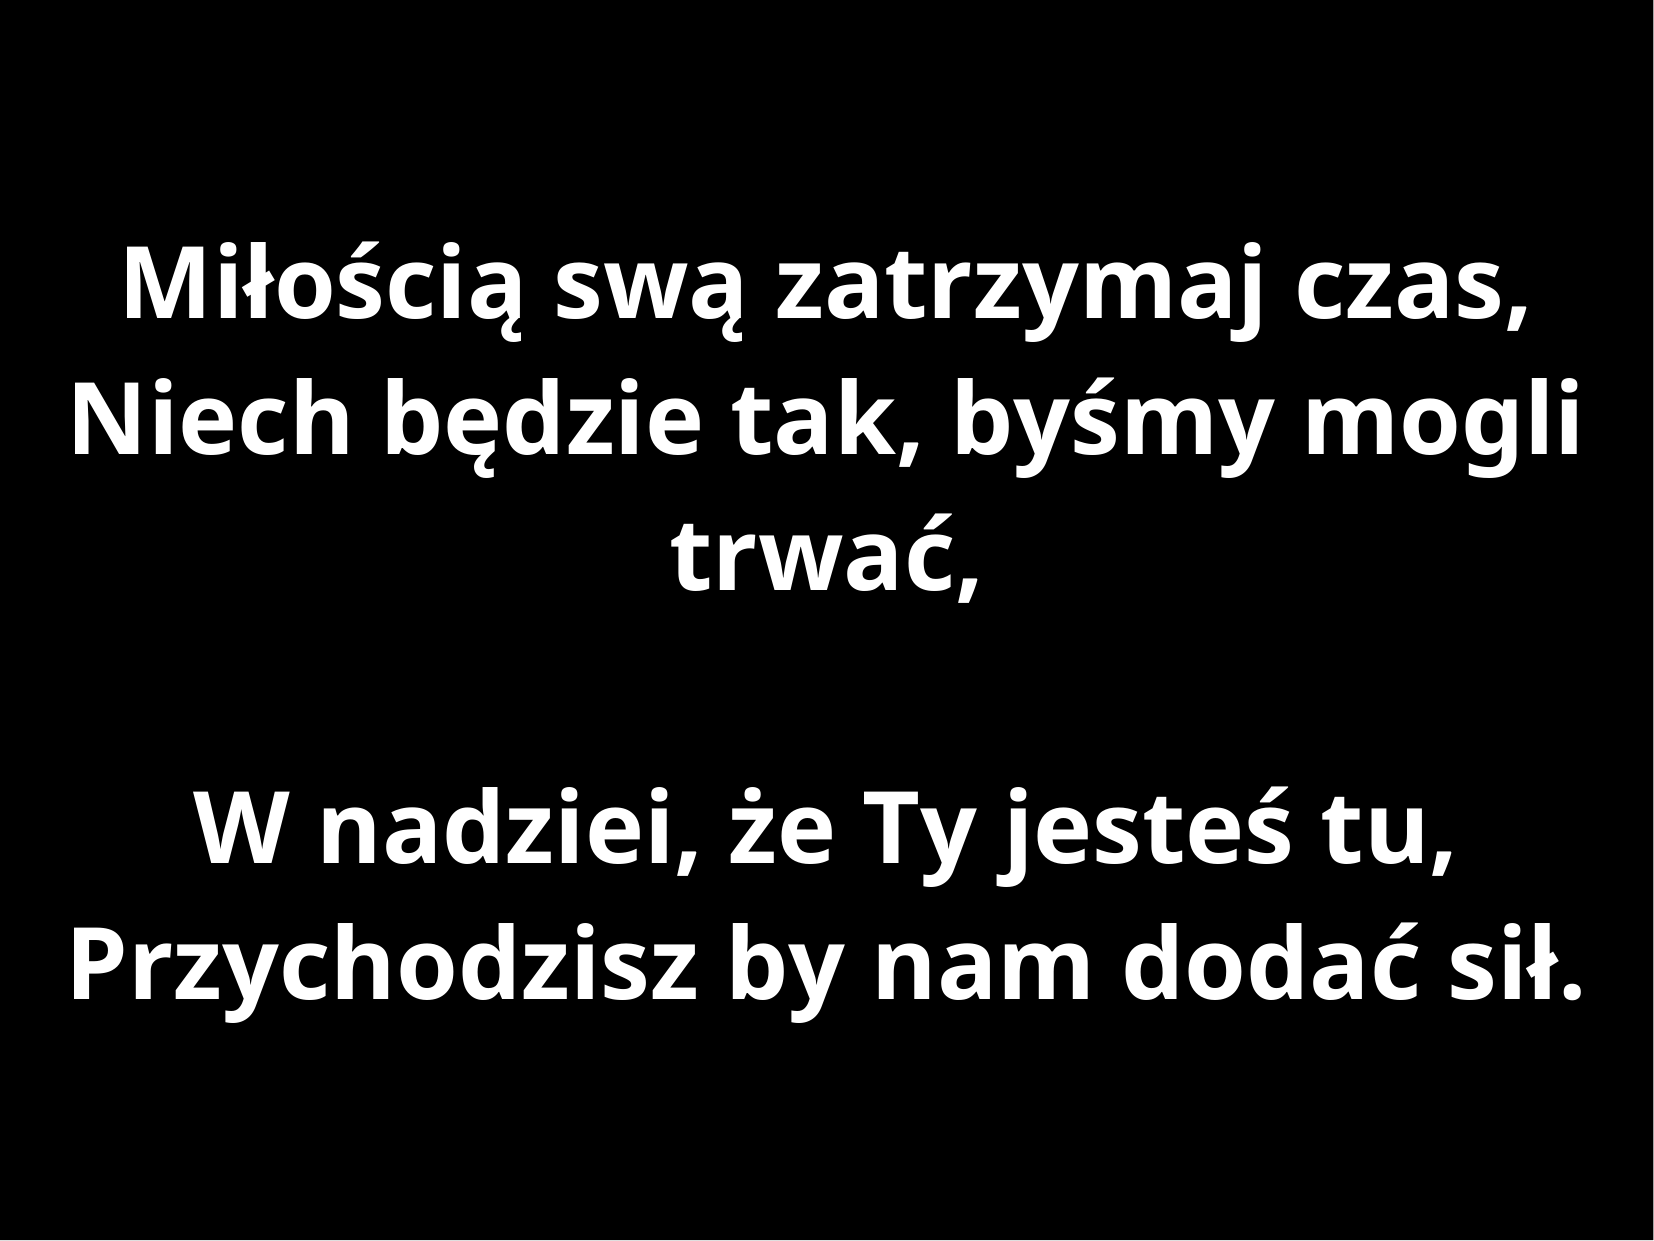

# Miłością swą zatrzymaj czas, Niech będzie tak, byśmy mogli trwać, W nadziei, że Ty jesteś tu, Przychodzisz by nam dodać sił.